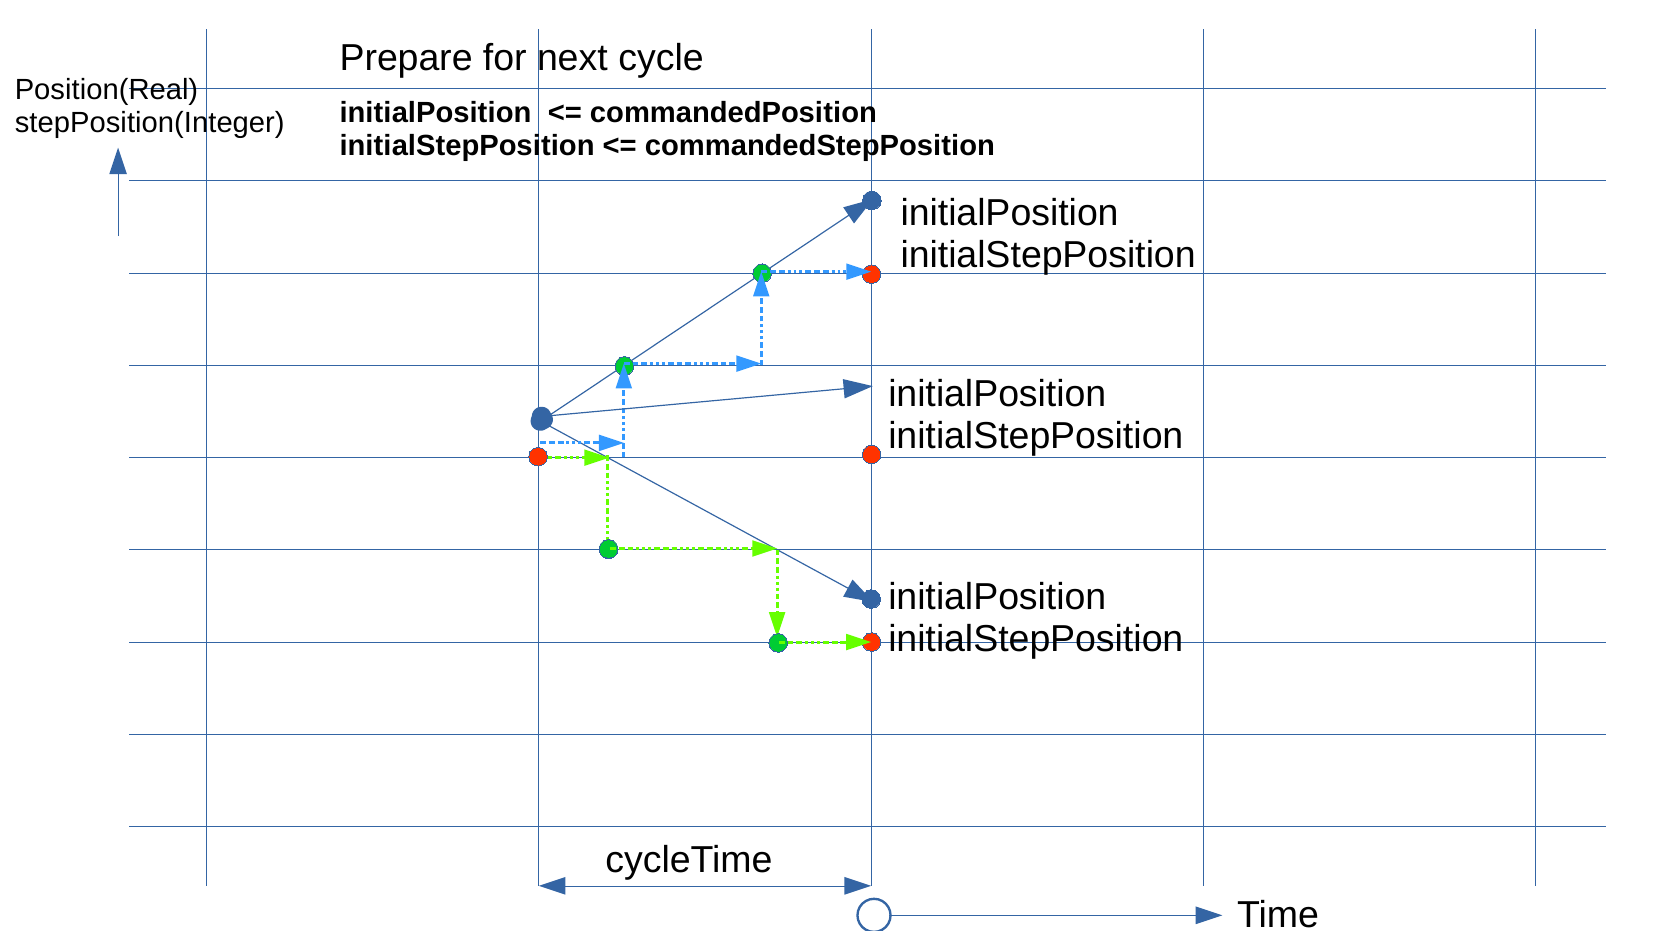

Prepare for next cycle
Position(Real)
stepPosition(Integer)
initialPosition <= commandedPosition
initialStepPosition <= commandedStepPosition
initialPosition
initialStepPosition
initialPosition
initialStepPosition
initialPosition
initialStepPosition
cycleTime
Time